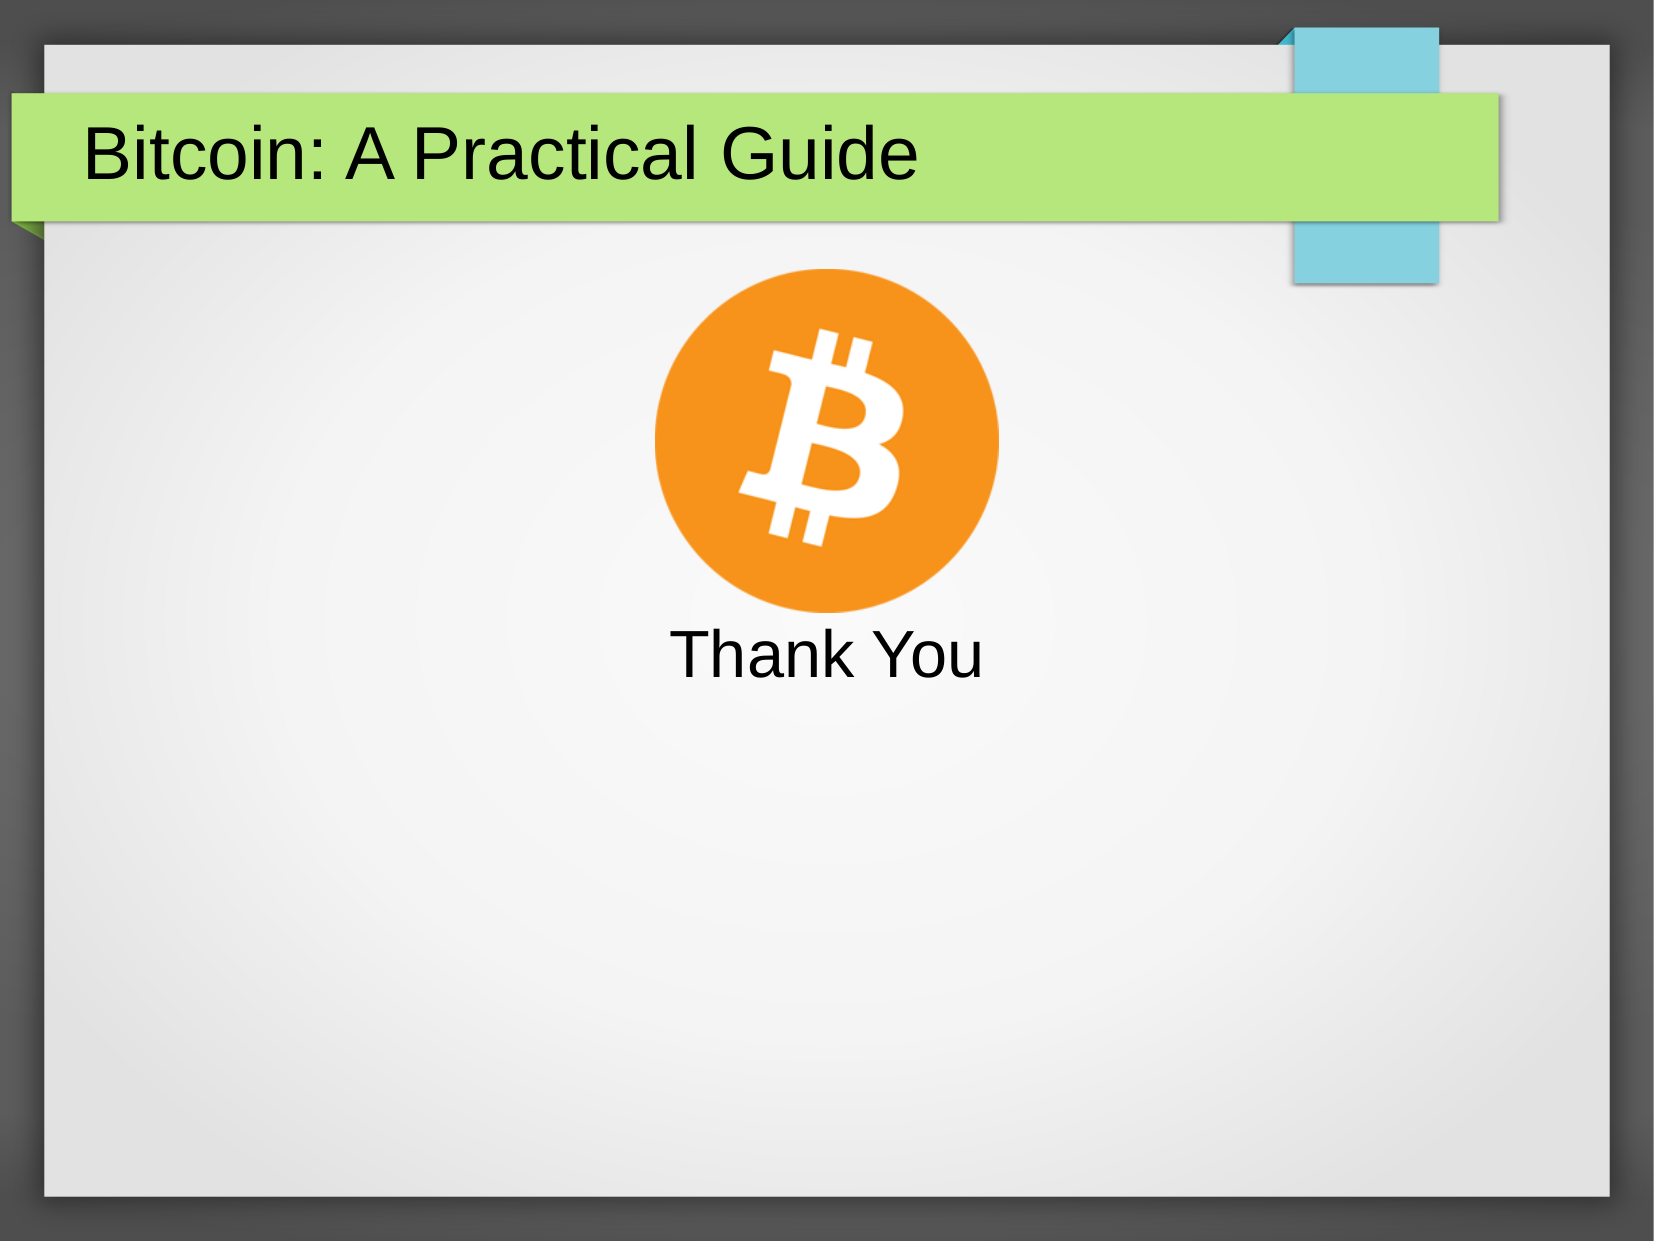

# Bitcoin: A Practical Guide
Thank You